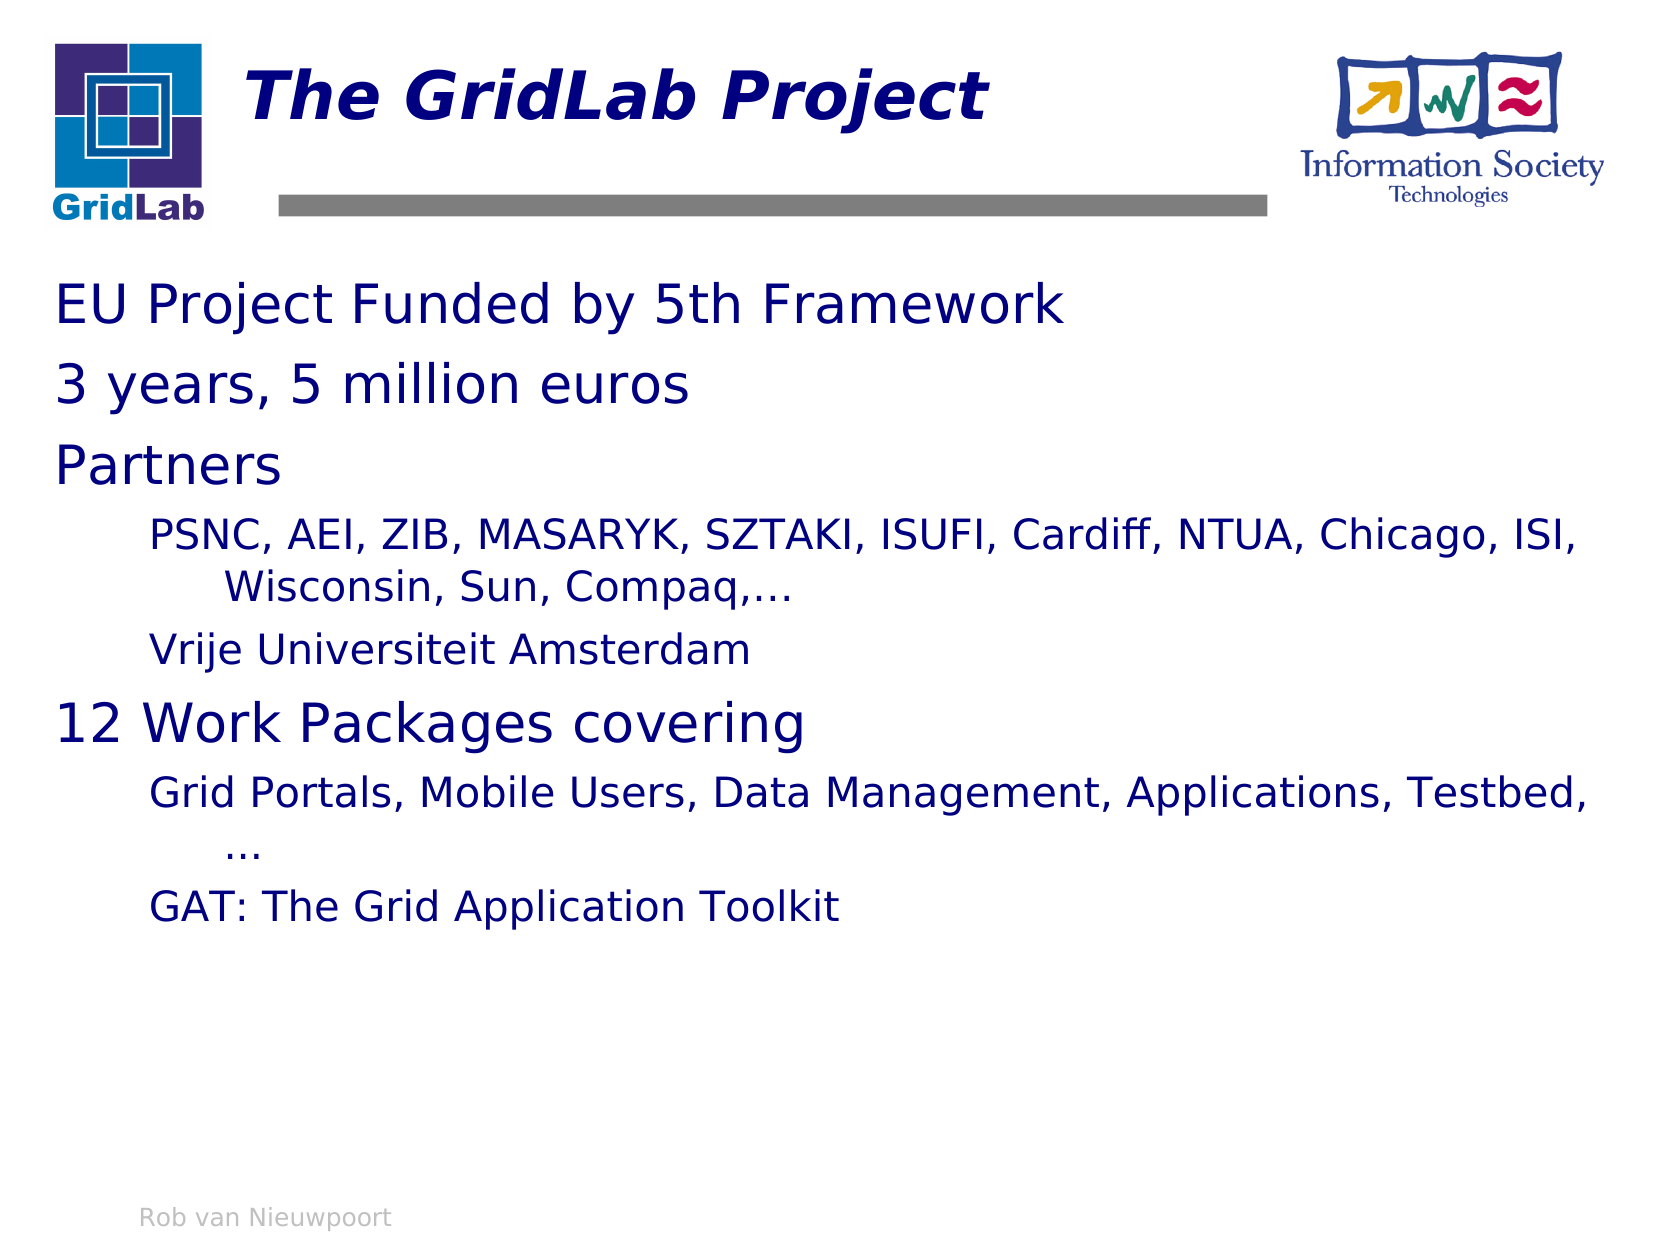

The GridLab Project
# EU Project Funded by 5th Framework
3 years, 5 million euros
Partners
PSNC, AEI, ZIB, MASARYK, SZTAKI, ISUFI, Cardiff, NTUA, Chicago, ISI, Wisconsin, Sun, Compaq,…
Vrije Universiteit Amsterdam
12 Work Packages covering
Grid Portals, Mobile Users, Data Management, Applications, Testbed, ...
GAT: The Grid Application Toolkit